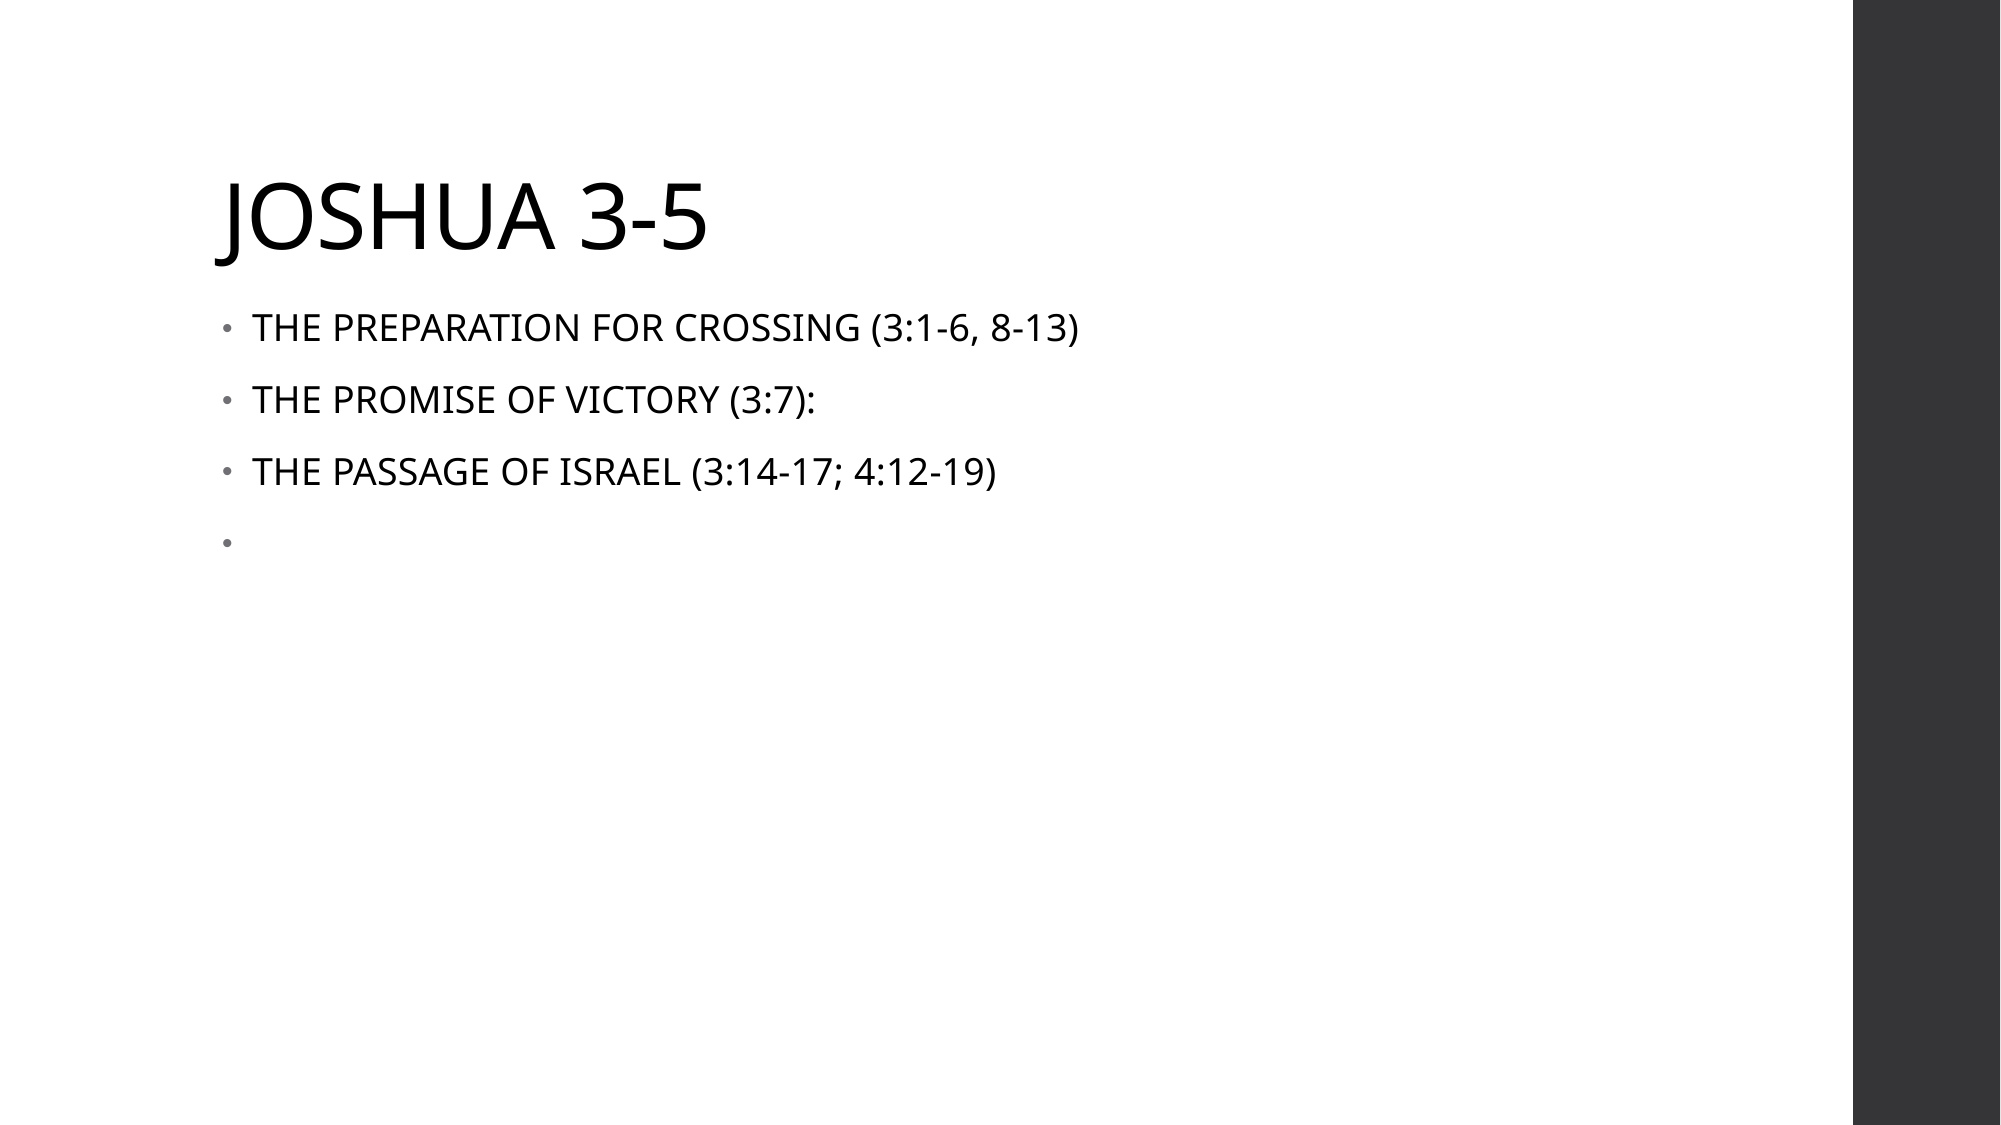

# JOSHUA 3-5
THE PREPARATION FOR CROSSING (3:1-6, 8-13)
THE PROMISE OF VICTORY (3:7):
THE PASSAGE OF ISRAEL (3:14-17; 4:12-19)